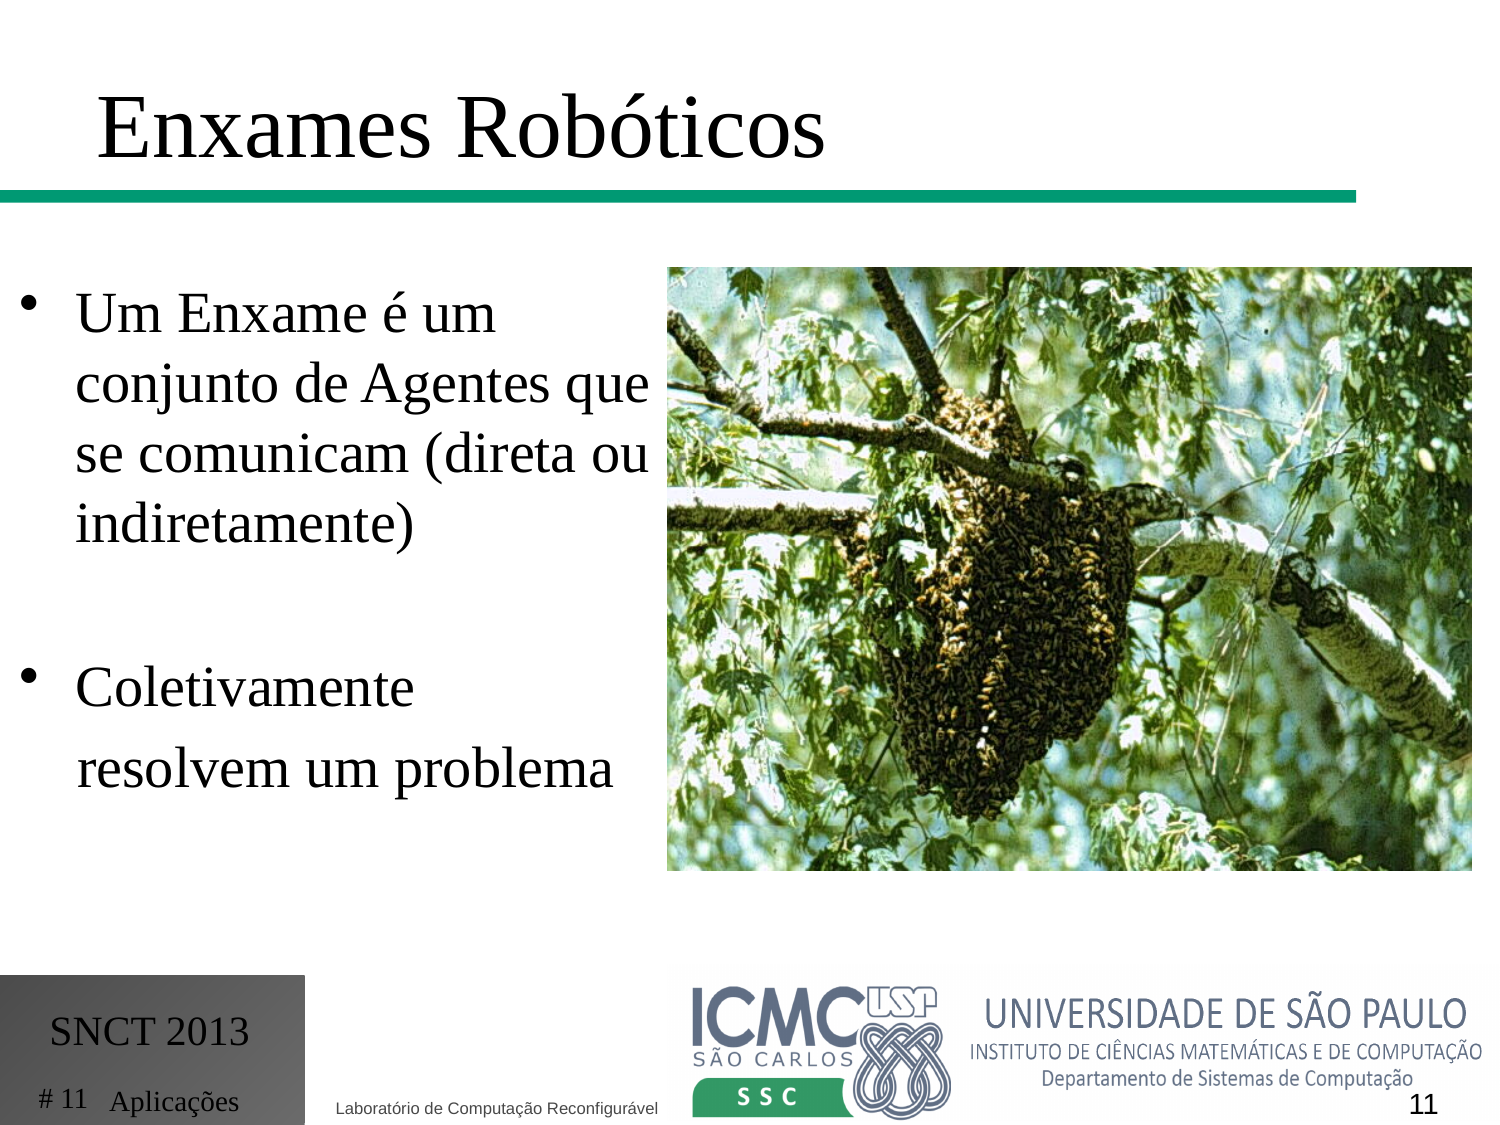

Enxames Robóticos
Um Enxame é um conjunto de Agentes que se comunicam (direta ou indiretamente)
Coletivamente
 resolvem um problema
Aplicações